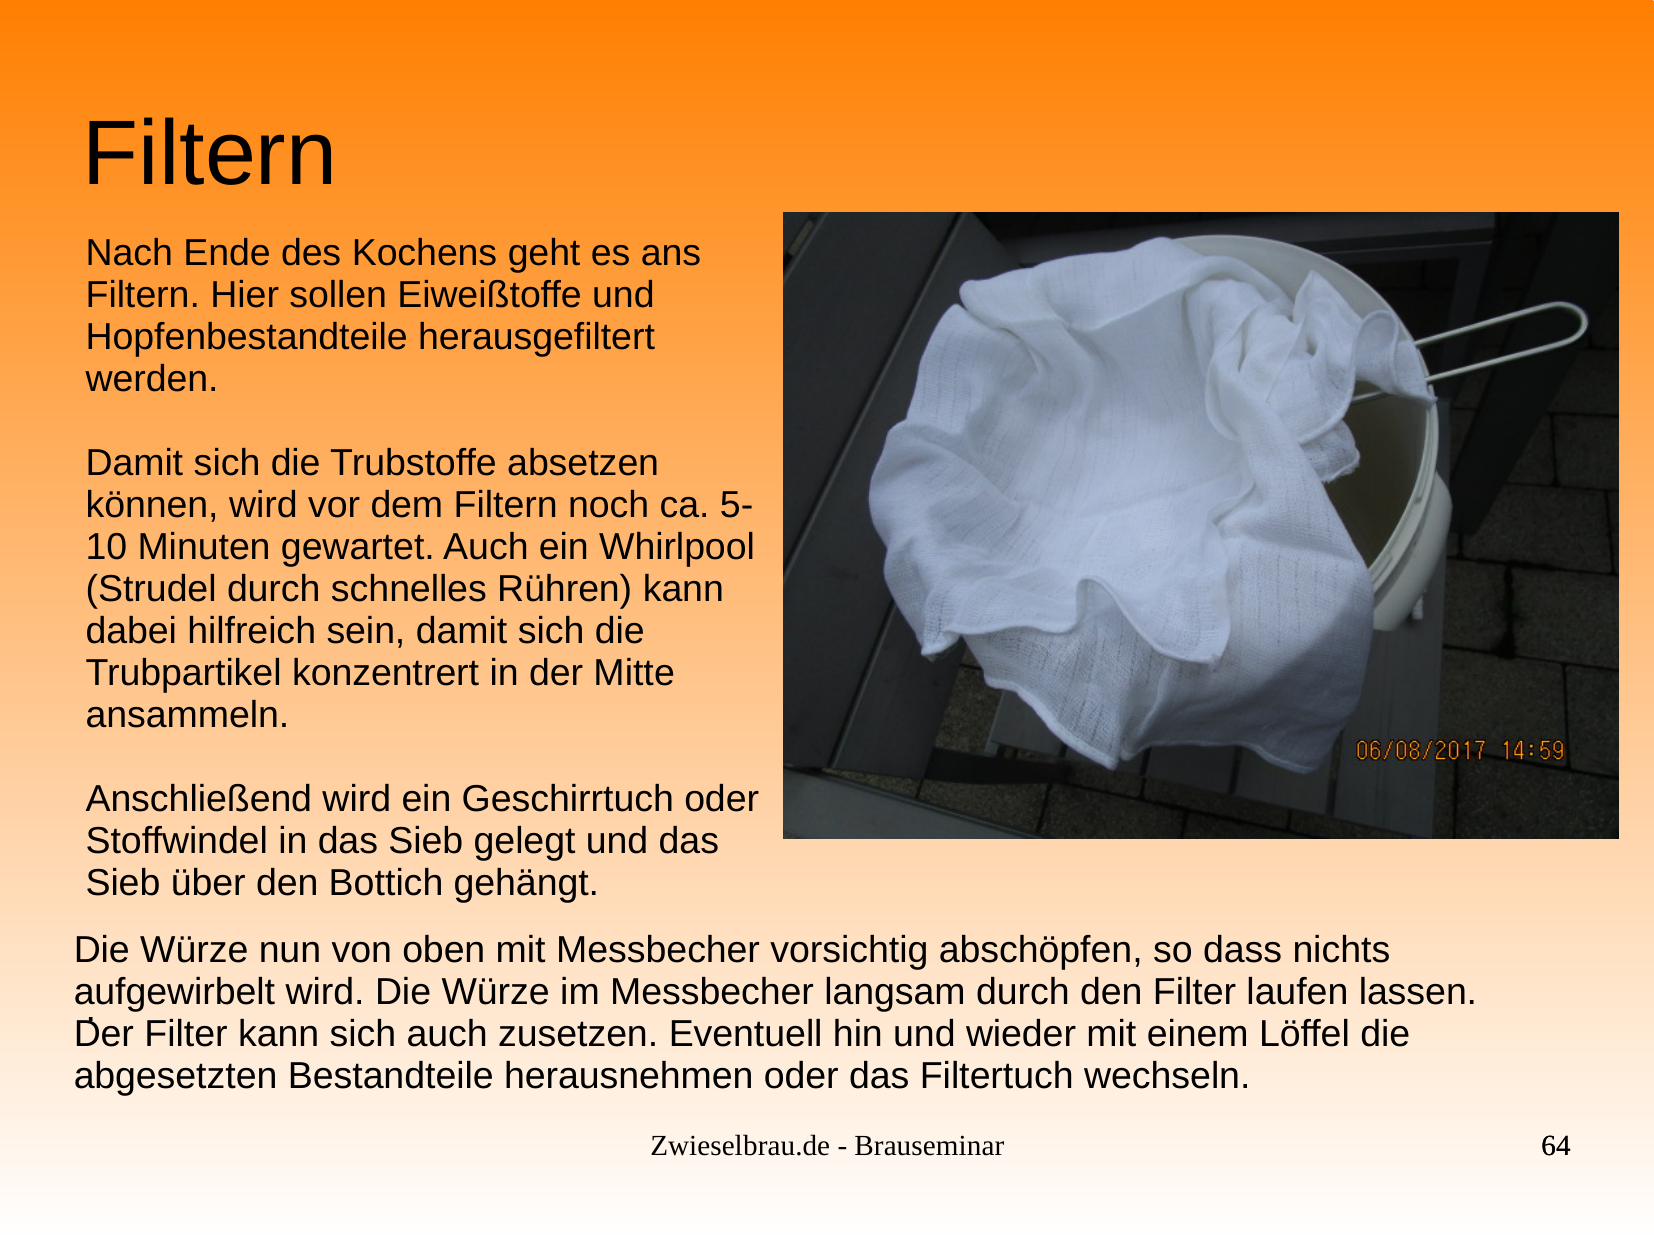

# Filtern
Nach Ende des Kochens geht es ans Filtern. Hier sollen Eiweißtoffe und Hopfenbestandteile herausgefiltert werden.
Damit sich die Trubstoffe absetzen können, wird vor dem Filtern noch ca. 5-10 Minuten gewartet. Auch ein Whirlpool (Strudel durch schnelles Rühren) kann dabei hilfreich sein, damit sich die Trubpartikel konzentrert in der Mitte ansammeln.
Anschließend wird ein Geschirrtuch oder Stoffwindel in das Sieb gelegt und das Sieb über den Bottich gehängt.
.
Die Würze nun von oben mit Messbecher vorsichtig abschöpfen, so dass nichts aufgewirbelt wird. Die Würze im Messbecher langsam durch den Filter laufen lassen. Der Filter kann sich auch zusetzen. Eventuell hin und wieder mit einem Löffel die abgesetzten Bestandteile herausnehmen oder das Filtertuch wechseln.
Zwieselbrau.de - Brauseminar
64